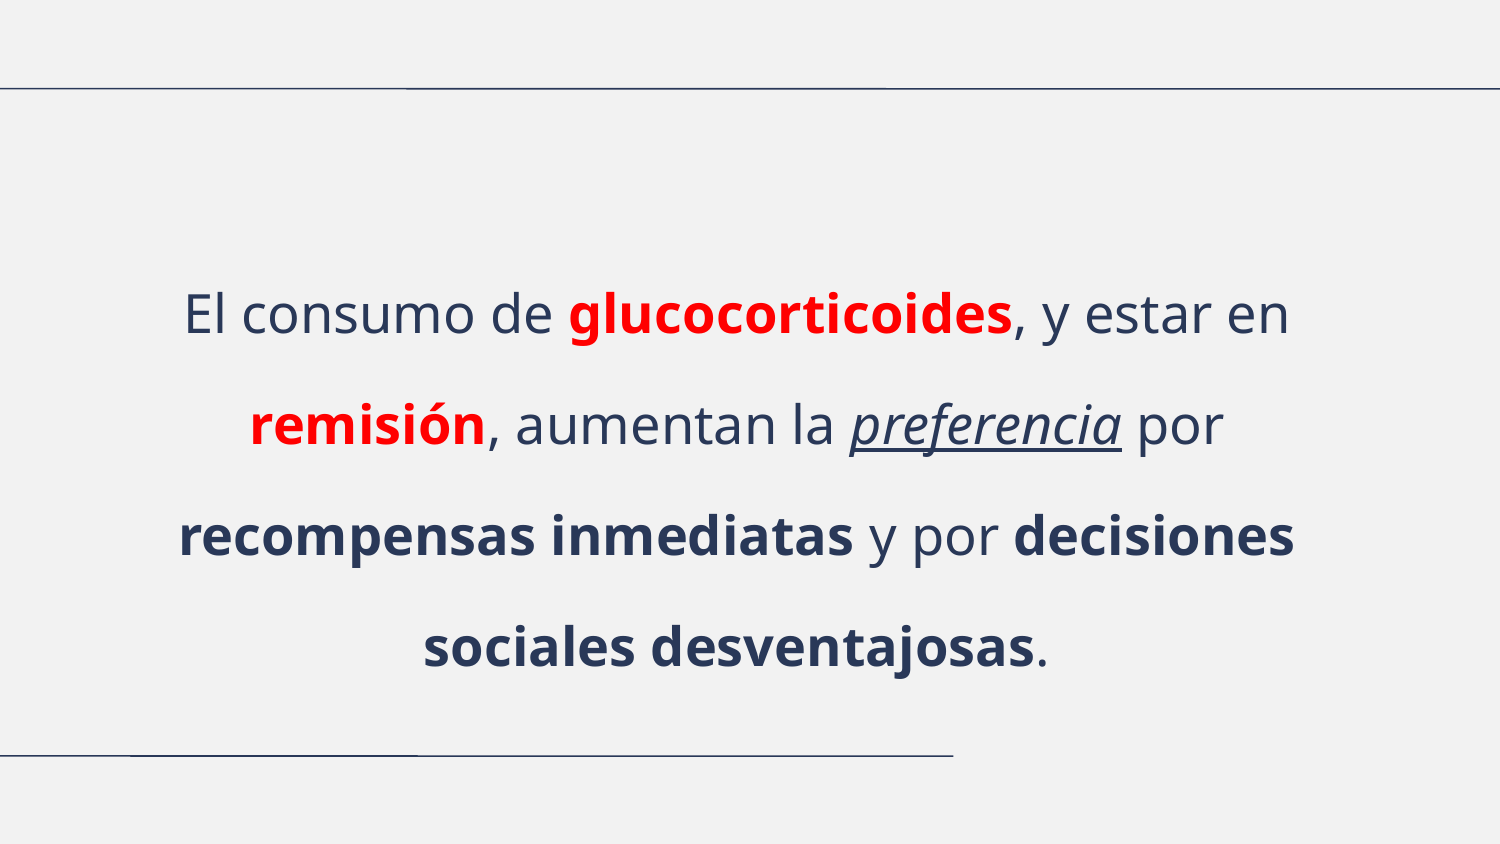

# El consumo de glucocorticoides, y estar en remisión, aumentan la preferencia por recompensas inmediatas y por decisiones sociales desventajosas.